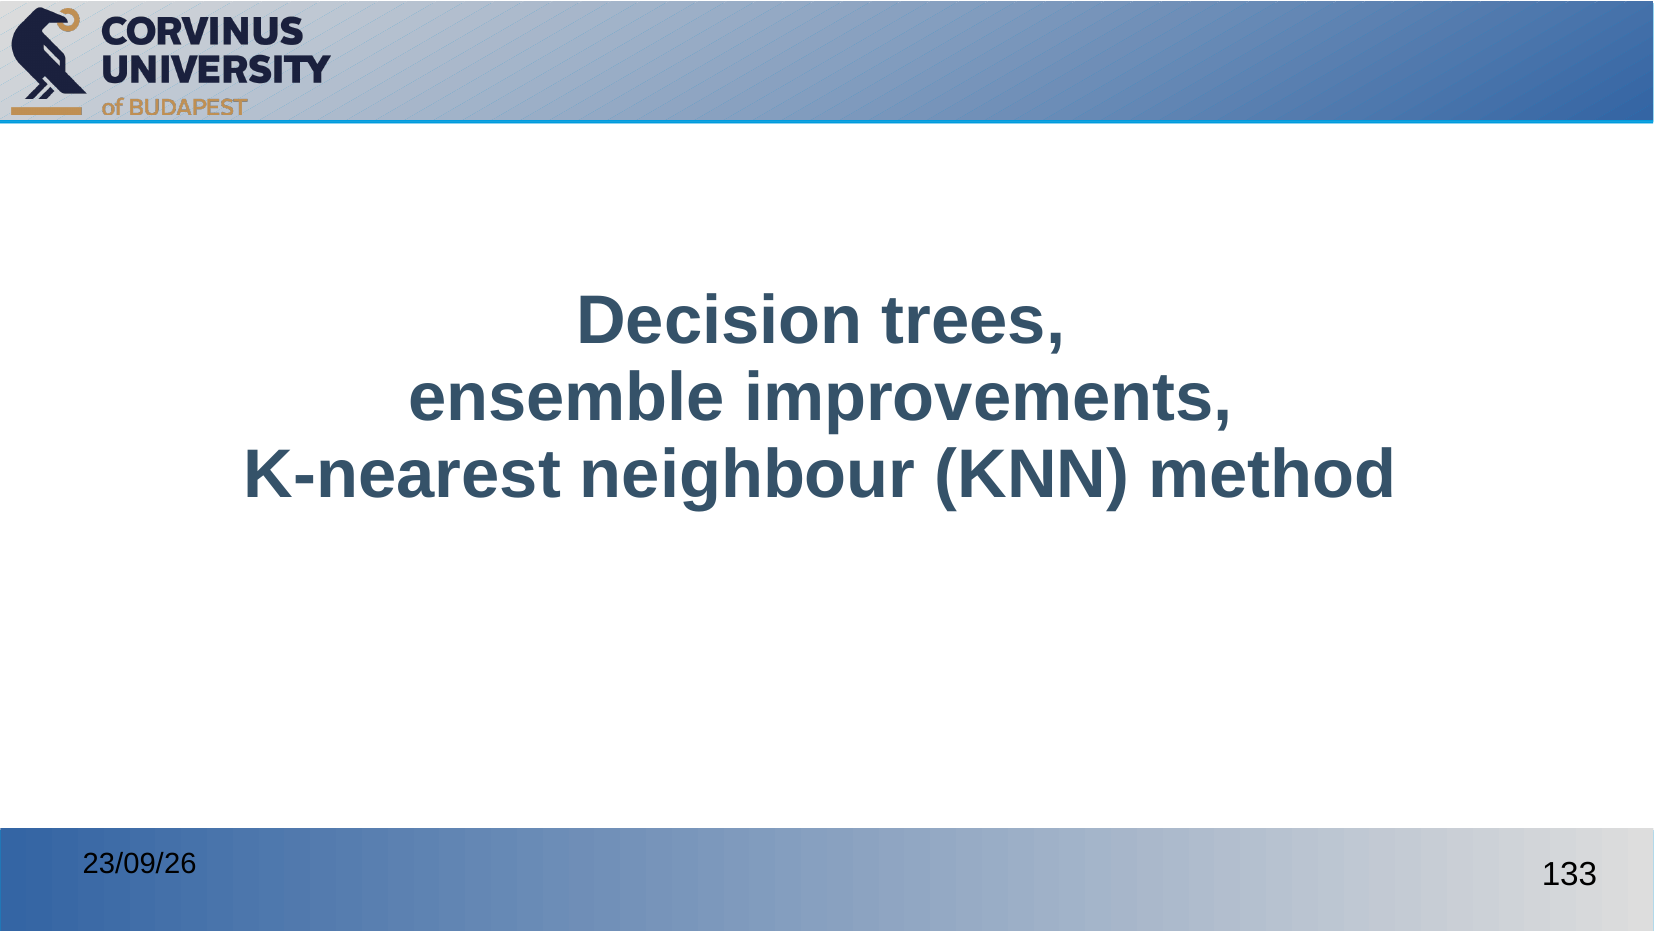

# Decision trees, ensemble improvements, K-nearest neighbour (KNN) method